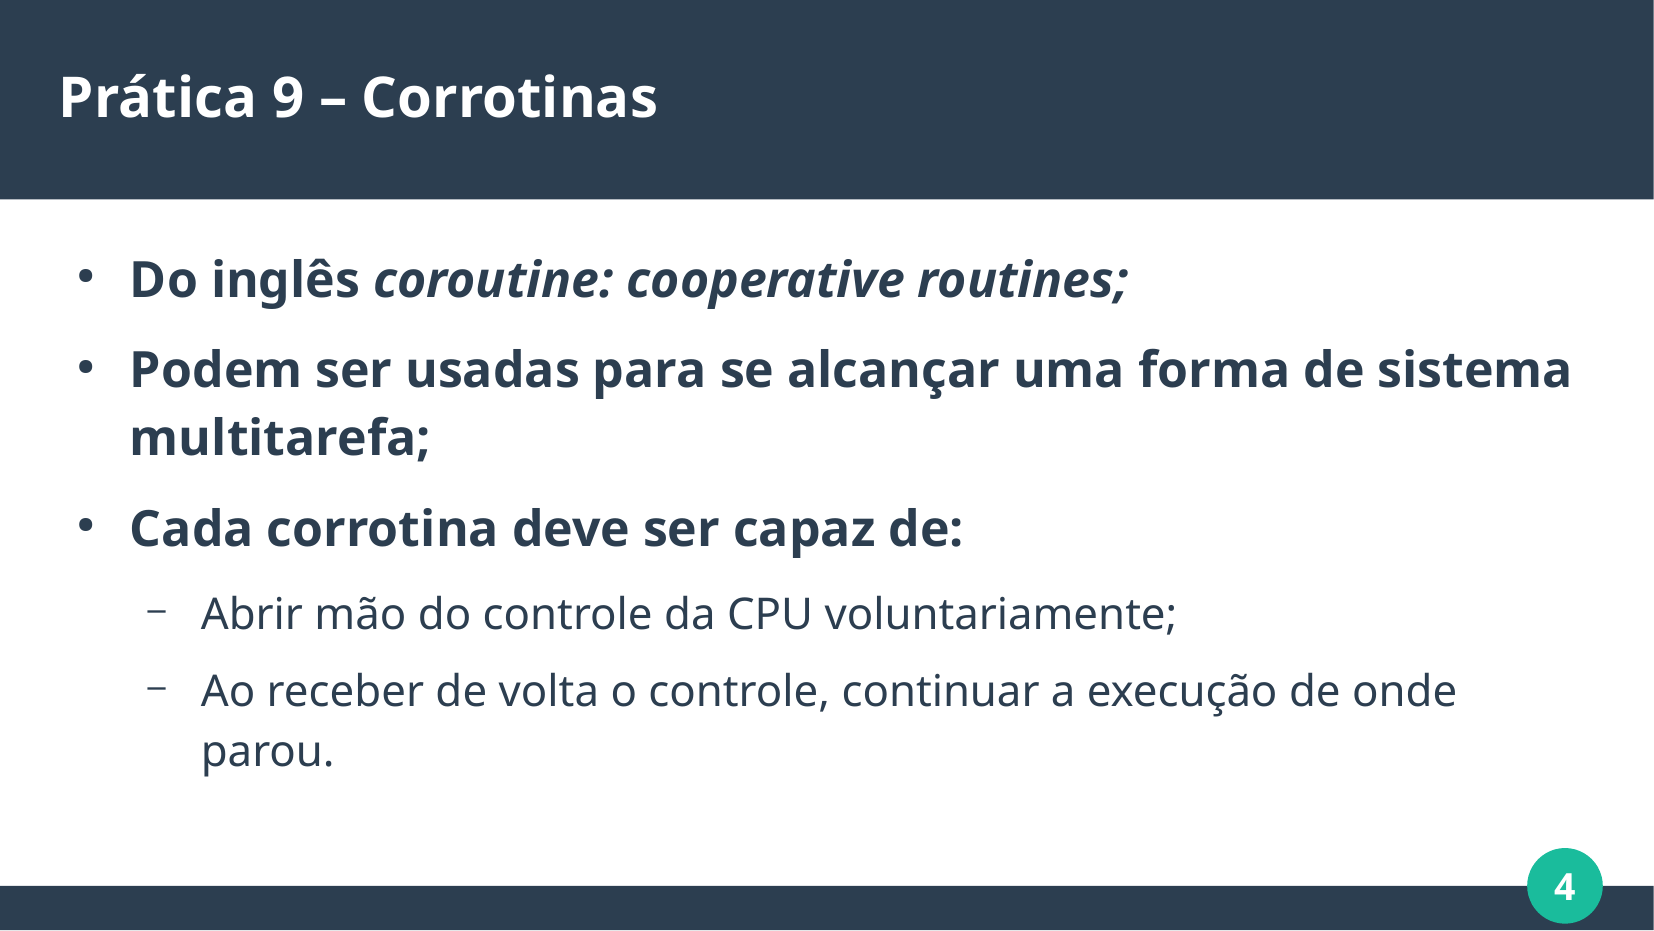

# Prática 9 – Corrotinas
Do inglês coroutine: cooperative routines;
Podem ser usadas para se alcançar uma forma de sistema multitarefa;
Cada corrotina deve ser capaz de:
Abrir mão do controle da CPU voluntariamente;
Ao receber de volta o controle, continuar a execução de onde parou.